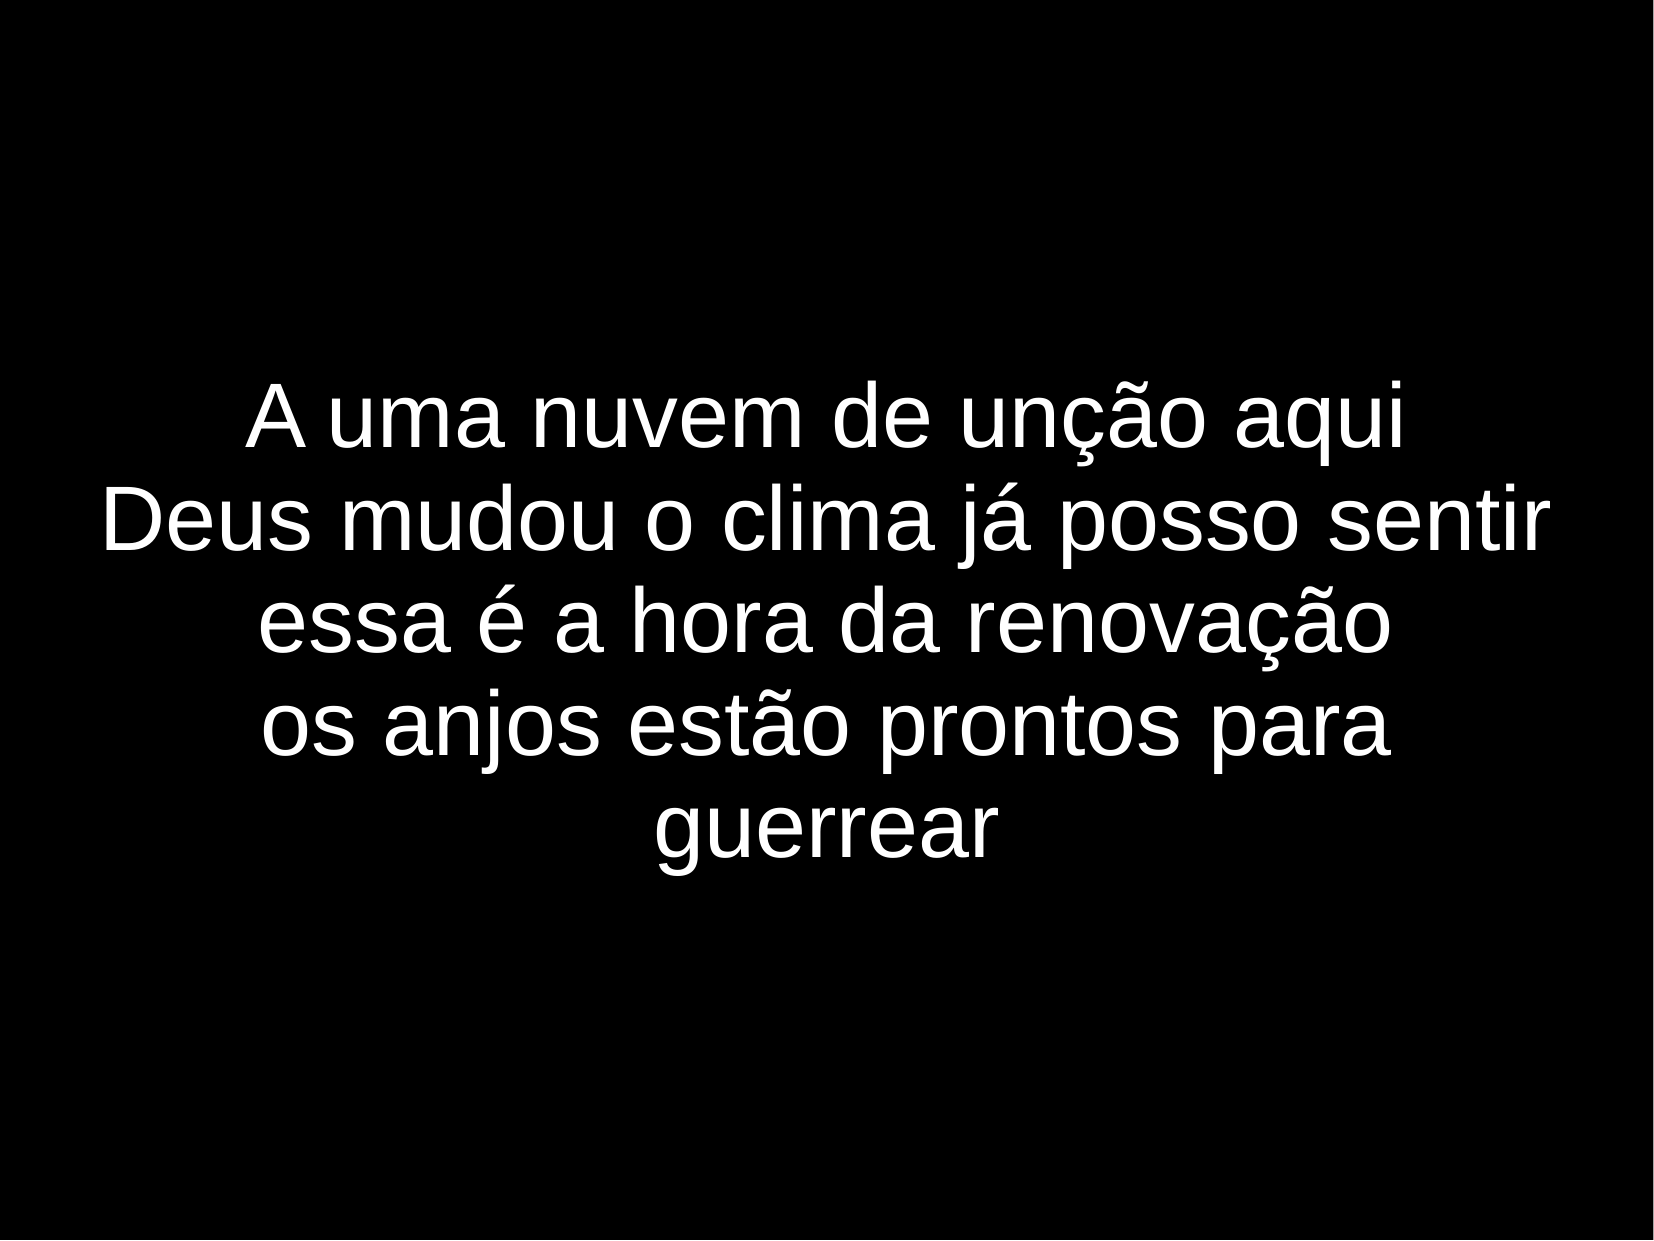

# A uma nuvem de unção aqui
Deus mudou o clima já posso sentir
essa é a hora da renovação
os anjos estão prontos para guerrear